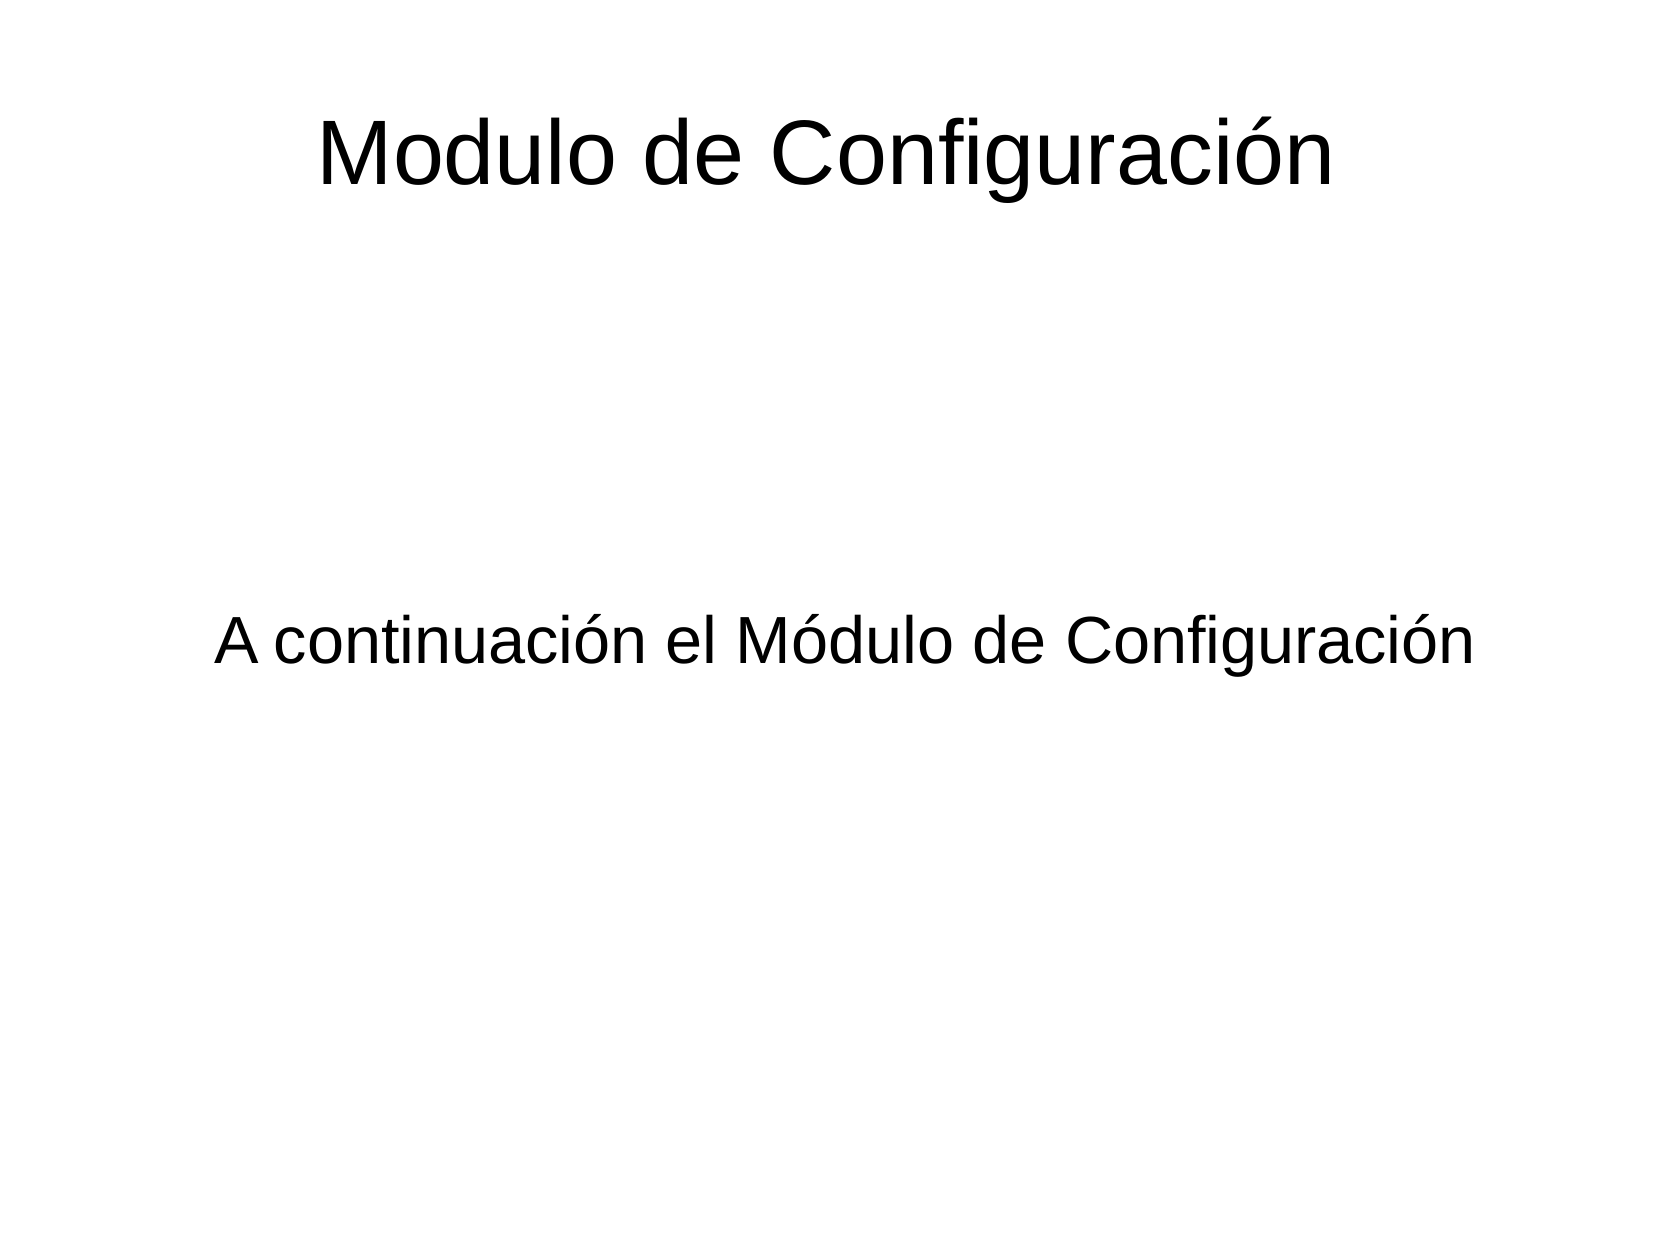

# Modulo de Configuración
A continuación el Módulo de Configuración